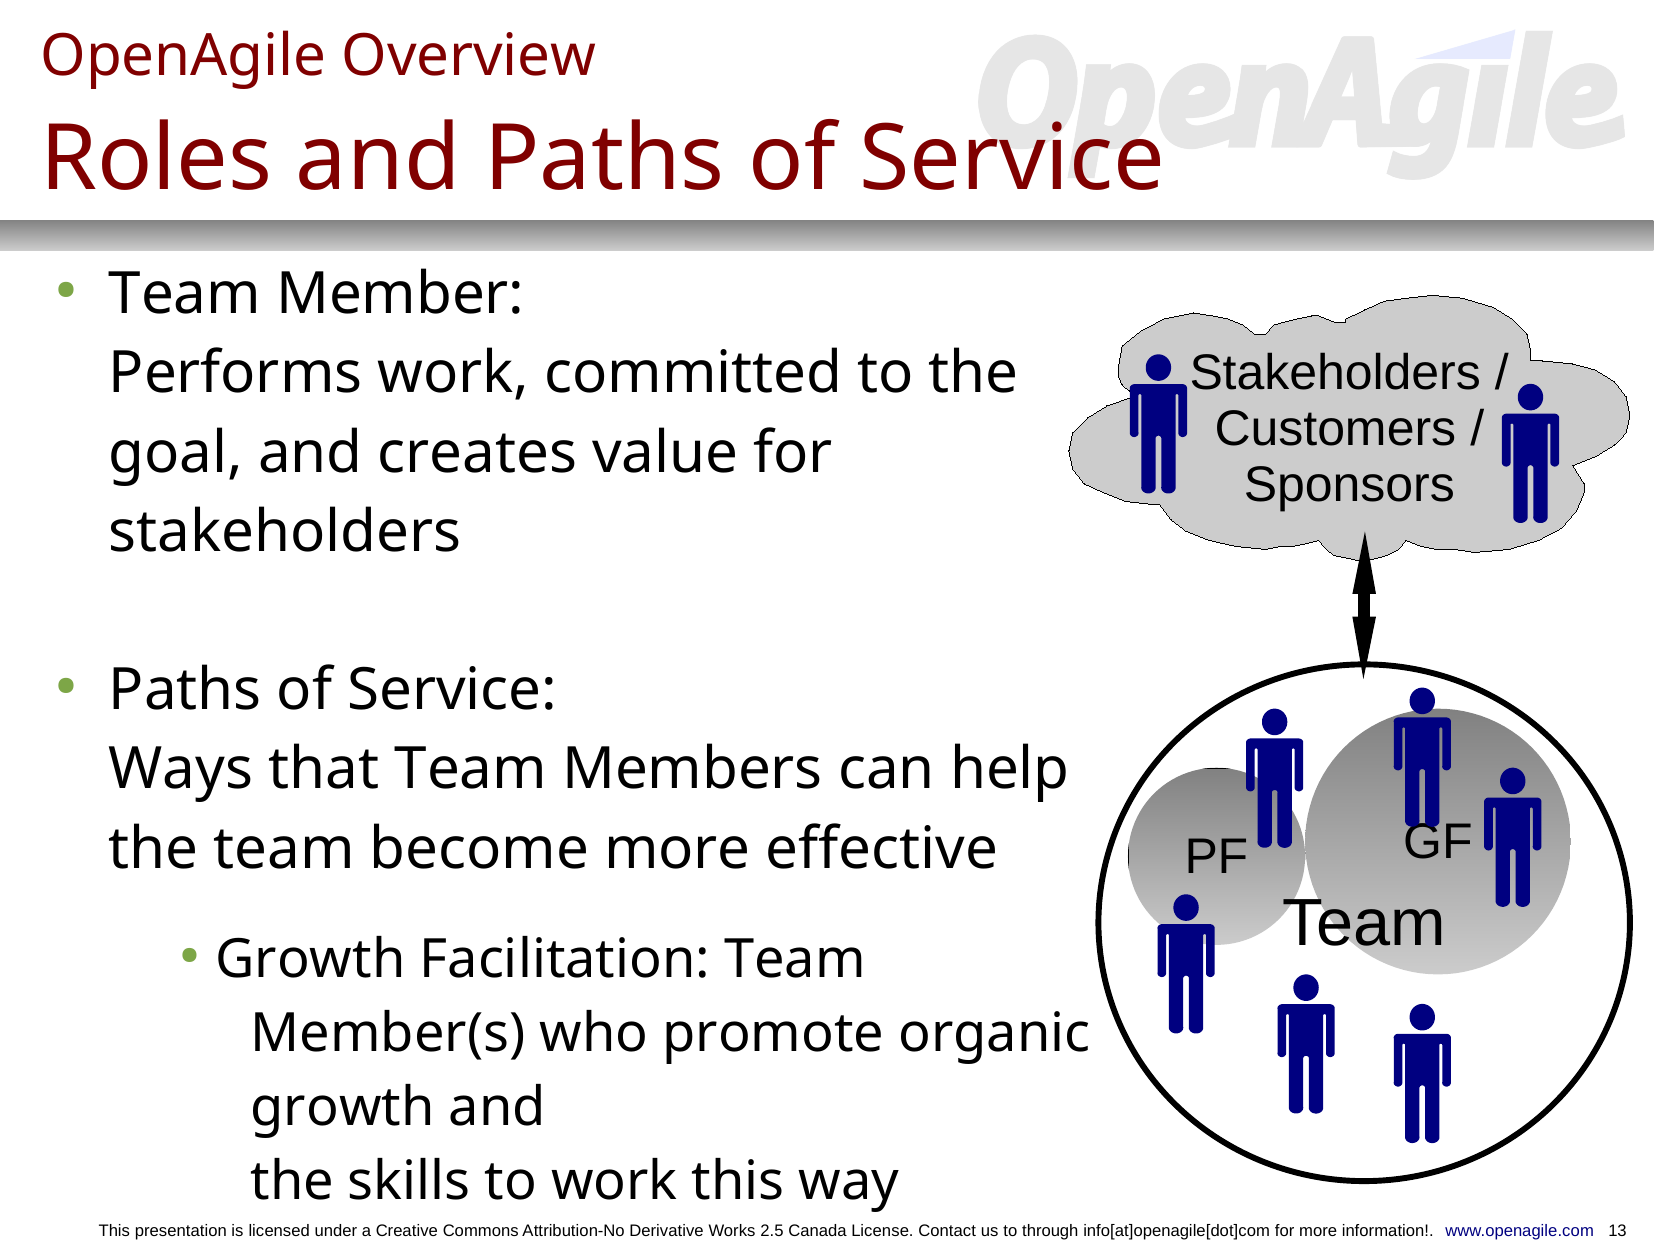

# OpenAgile Overview Roles and Paths of Service
Team Member:
Performs work, committed to the goal, and creates value for stakeholders
Paths of Service:
Ways that Team Members can help the team become more effective
Growth Facilitation: Team Member(s) who promote organic growth and
the skills to work this way
Process Facilitation: Team Member(s) who facilitate the application of OpenAgile foundations and practices
Stakeholders /
Customers /
Sponsors
Team
GF
PF